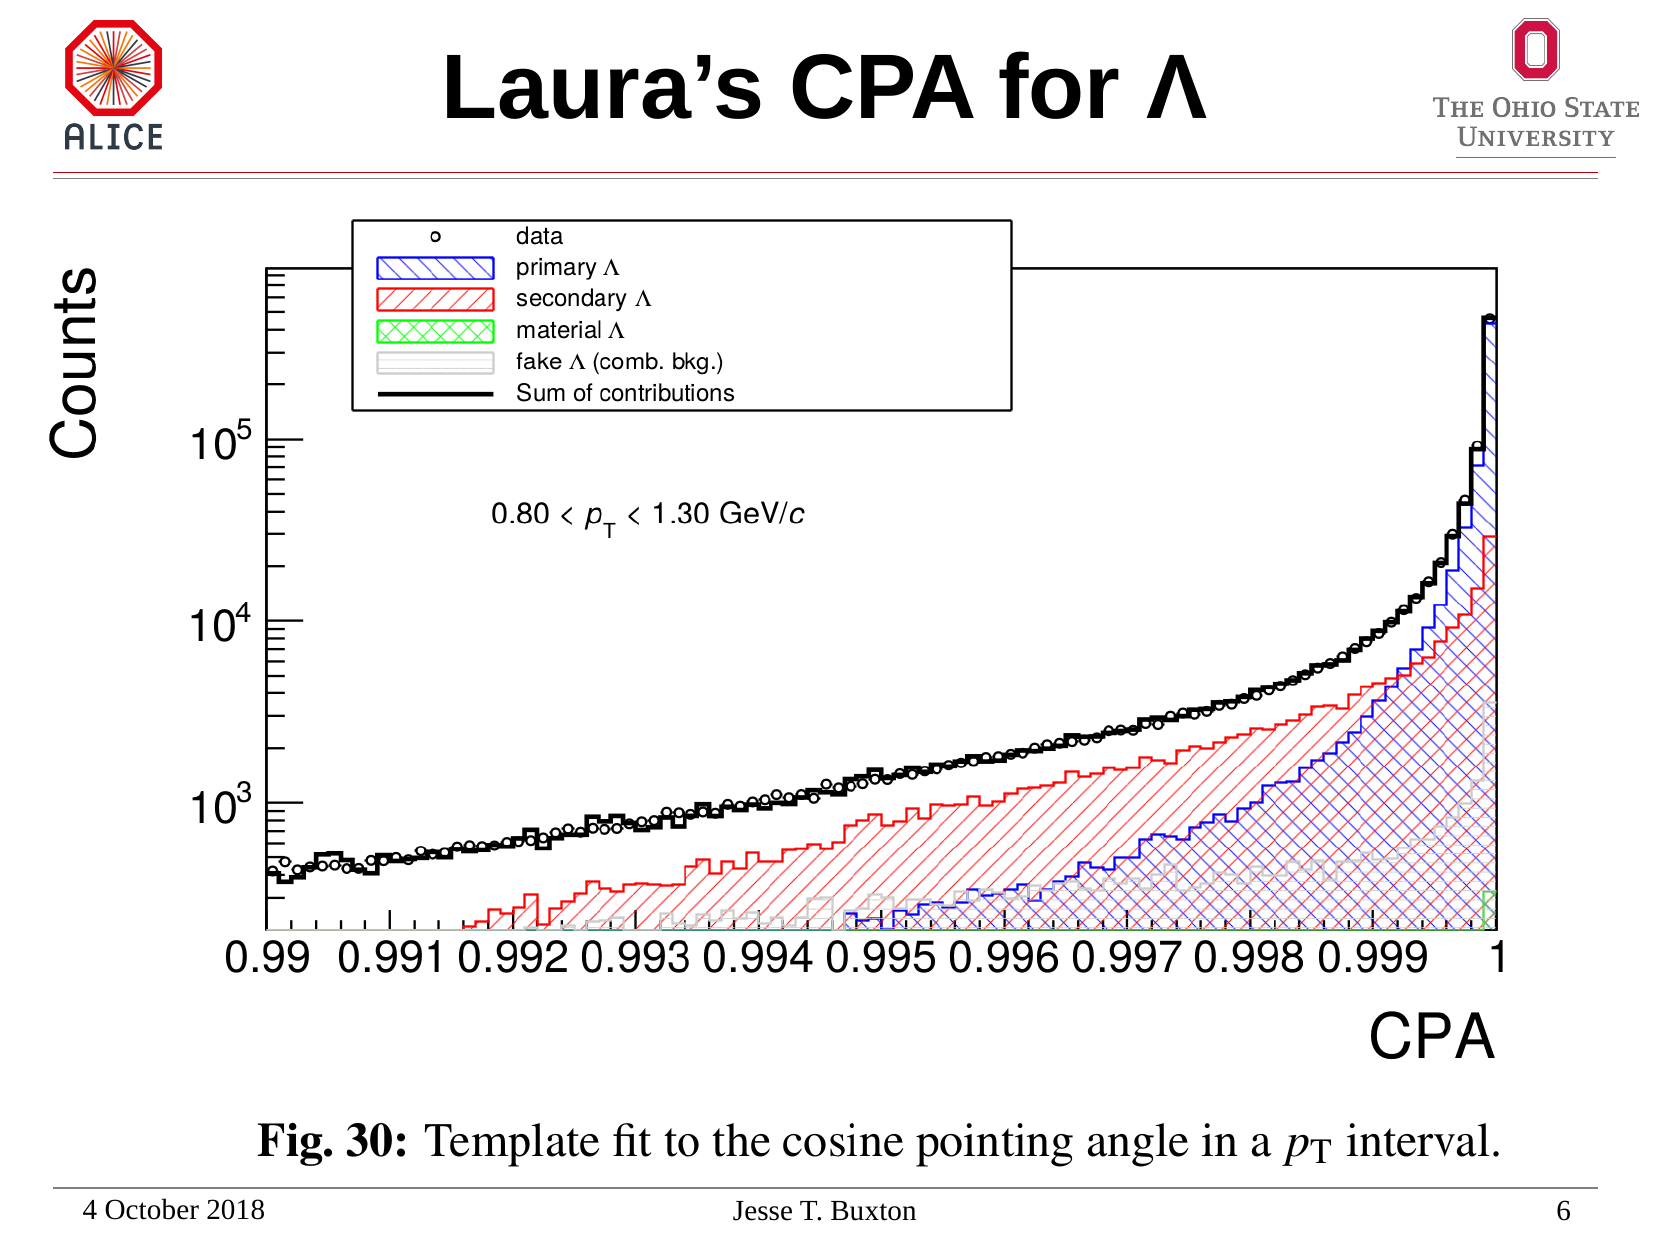

# Laura’s CPA for Λ
4 October 2018
Jesse T. Buxton
6